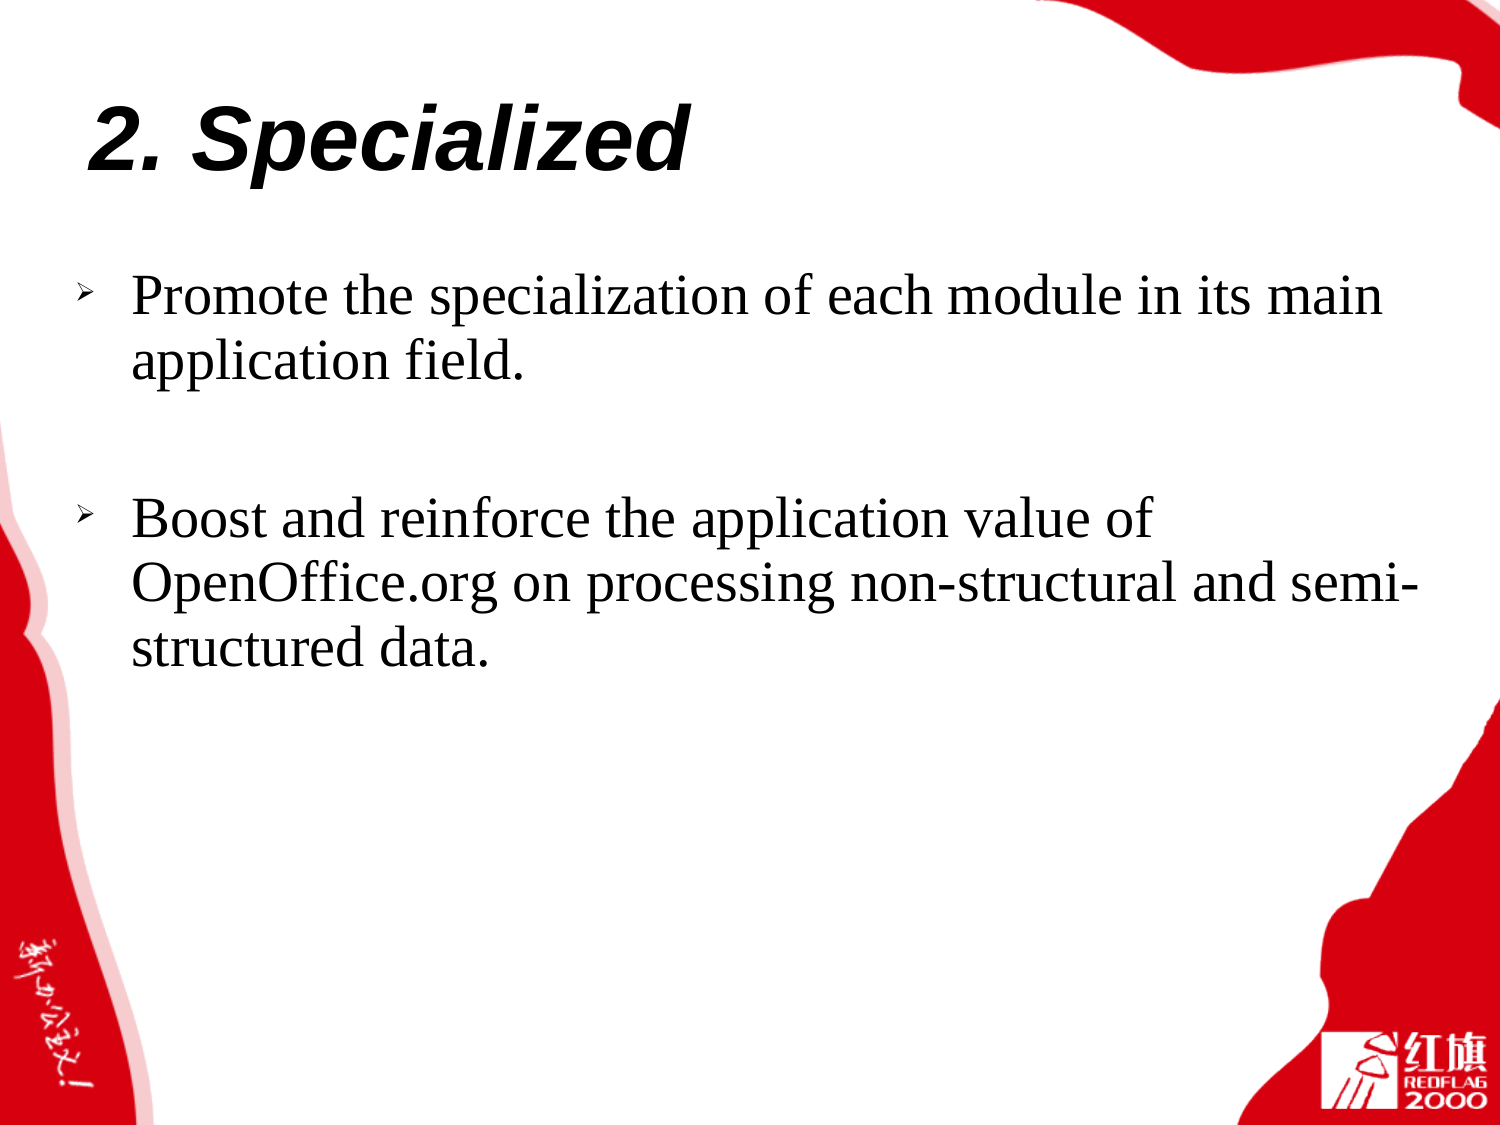

# 2. Specialized
Promote the specialization of each module in its main application field.
Boost and reinforce the application value of OpenOffice.org on processing non-structural and semi-structured data.